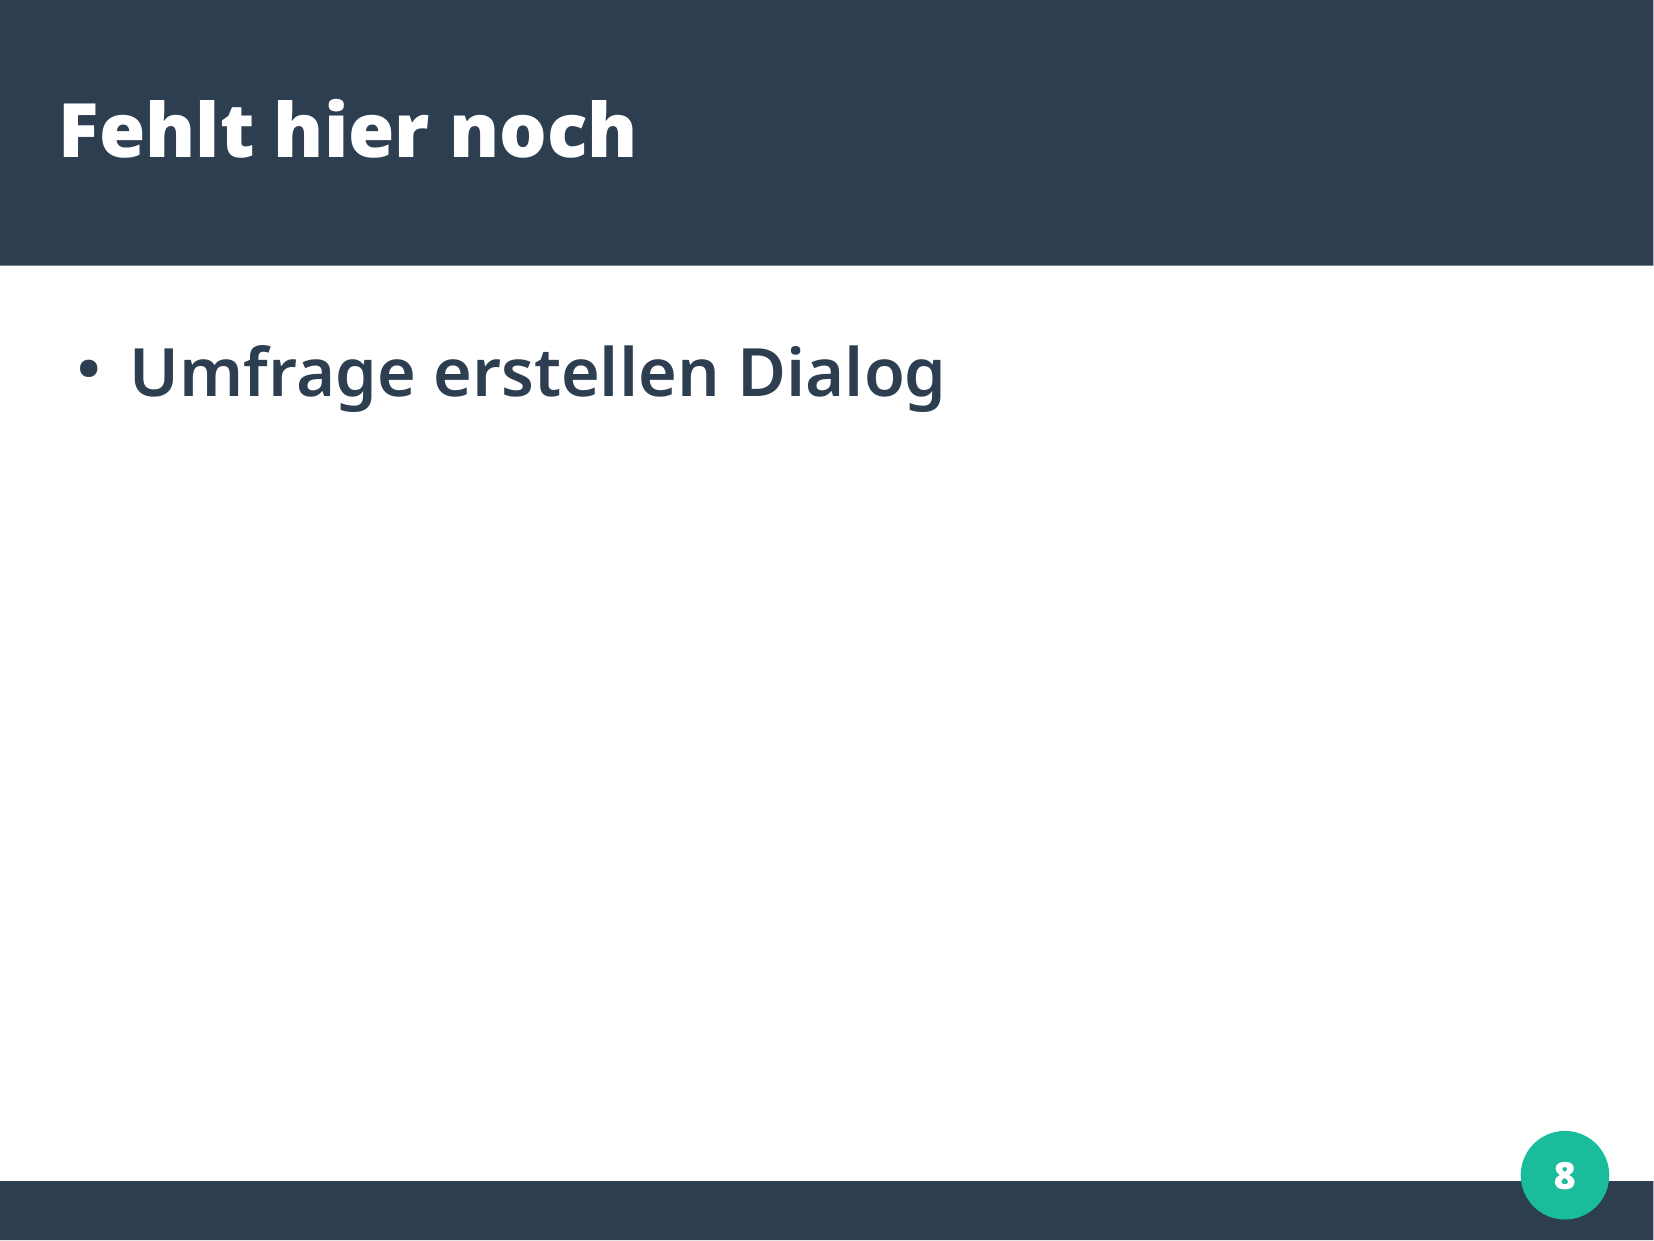

# Fehlt hier noch
Umfrage erstellen Dialog
8